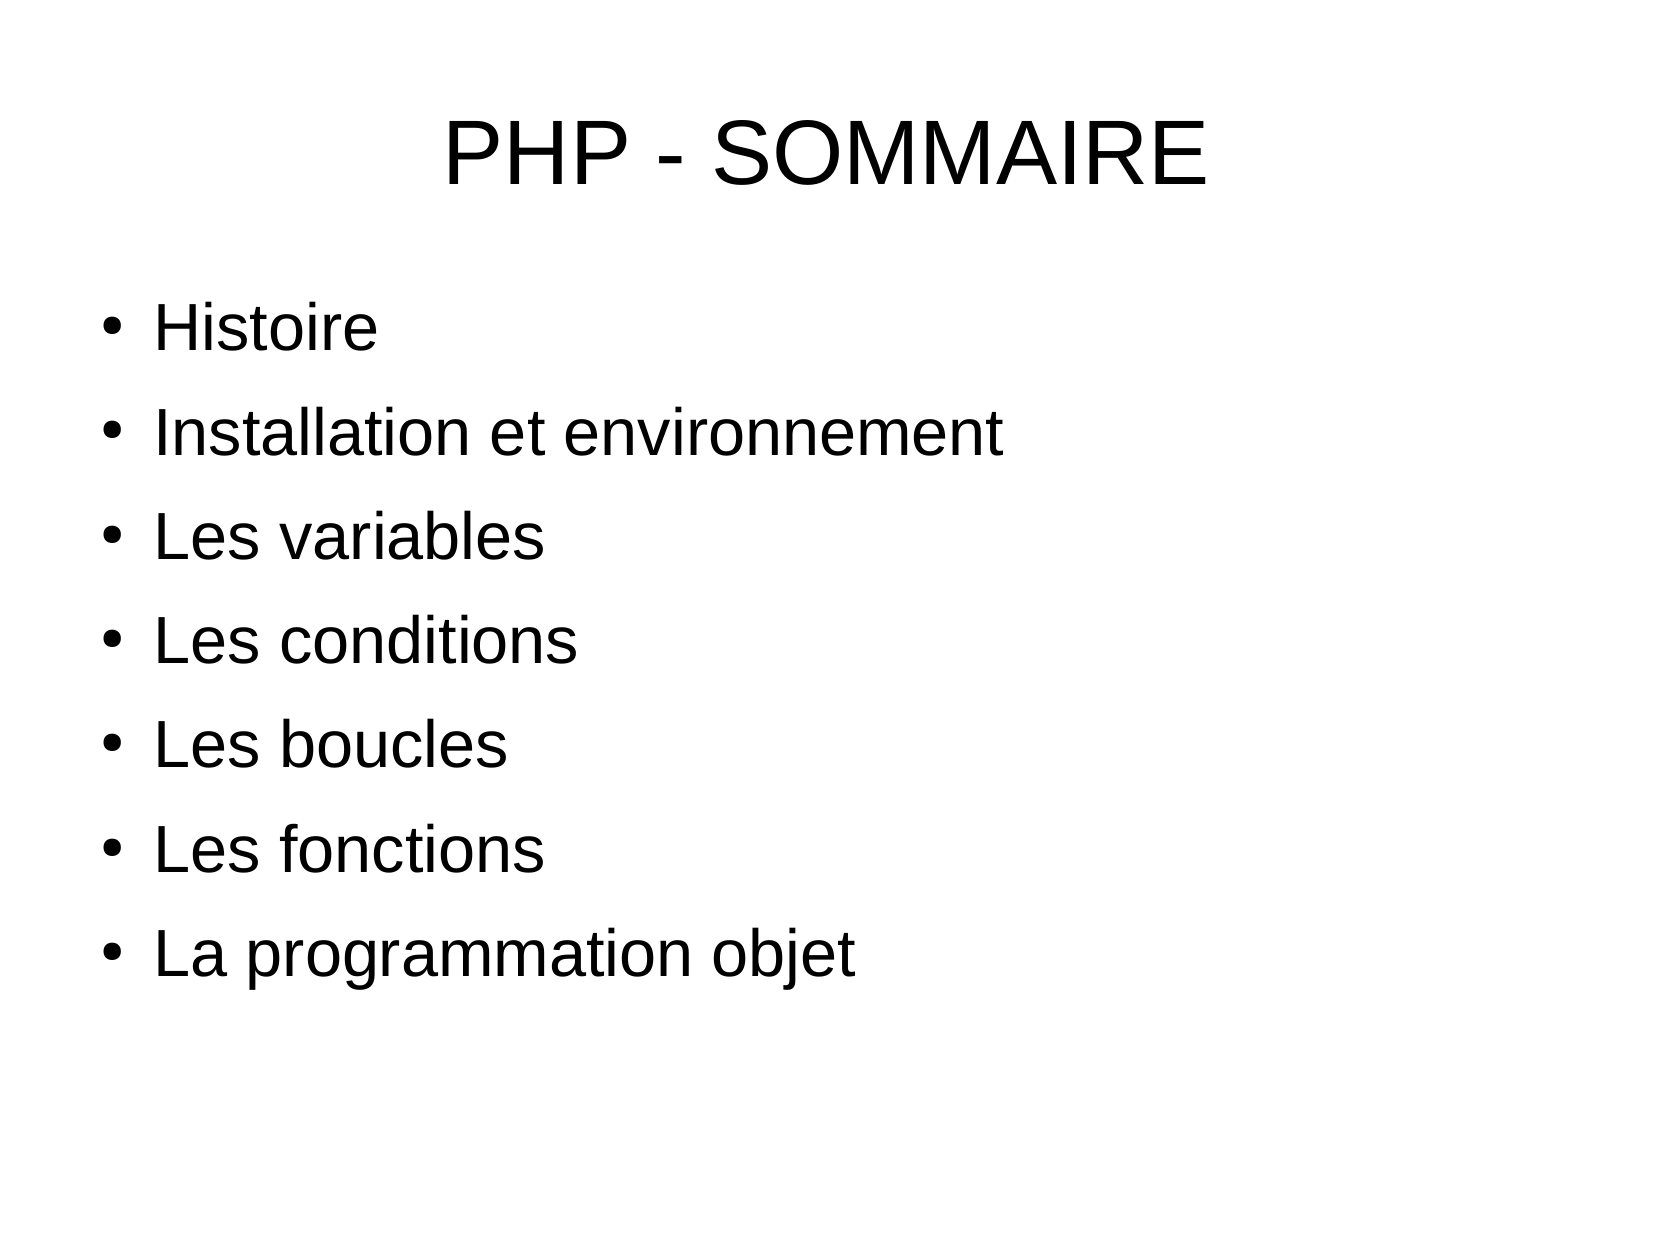

# PHP - SOMMAIRE
Histoire
Installation et environnement
Les variables
Les conditions
Les boucles
Les fonctions
La programmation objet